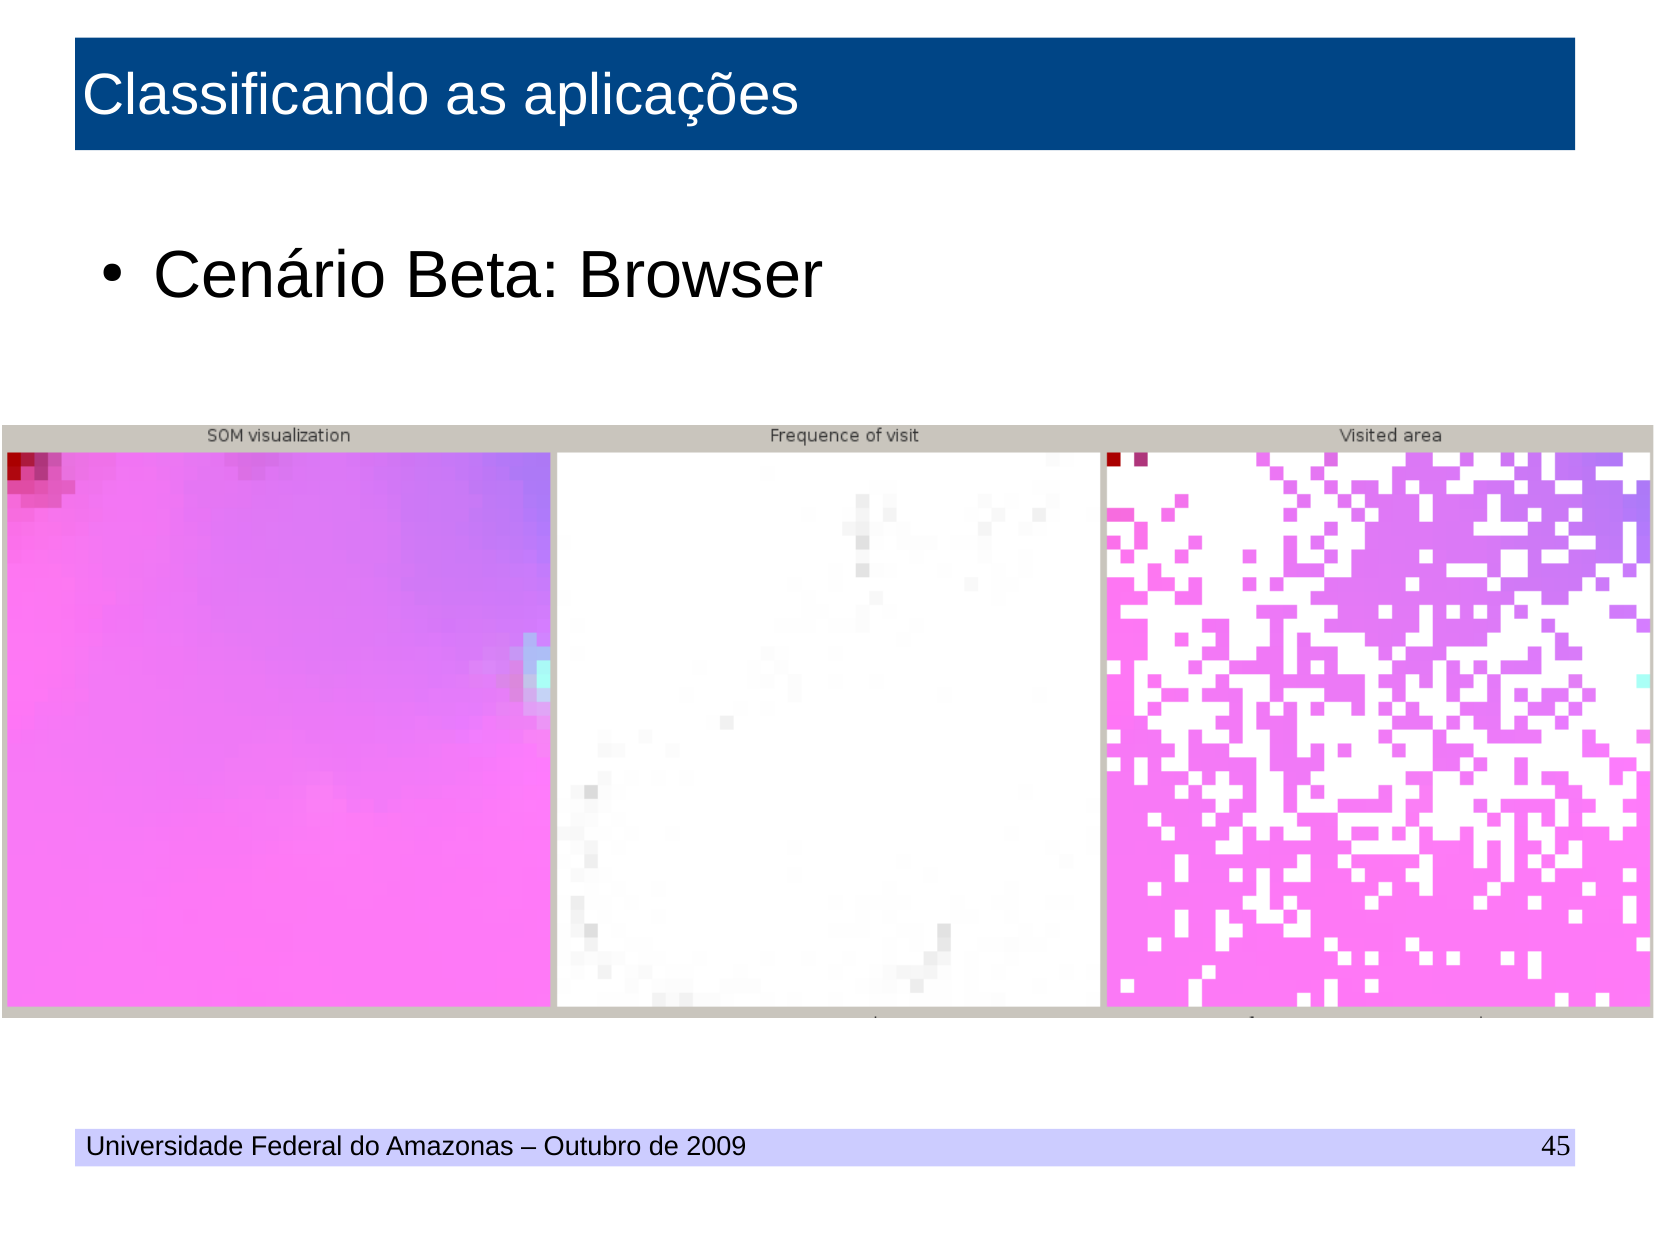

# Classificando as aplicações
Cenário Beta: Browser
45